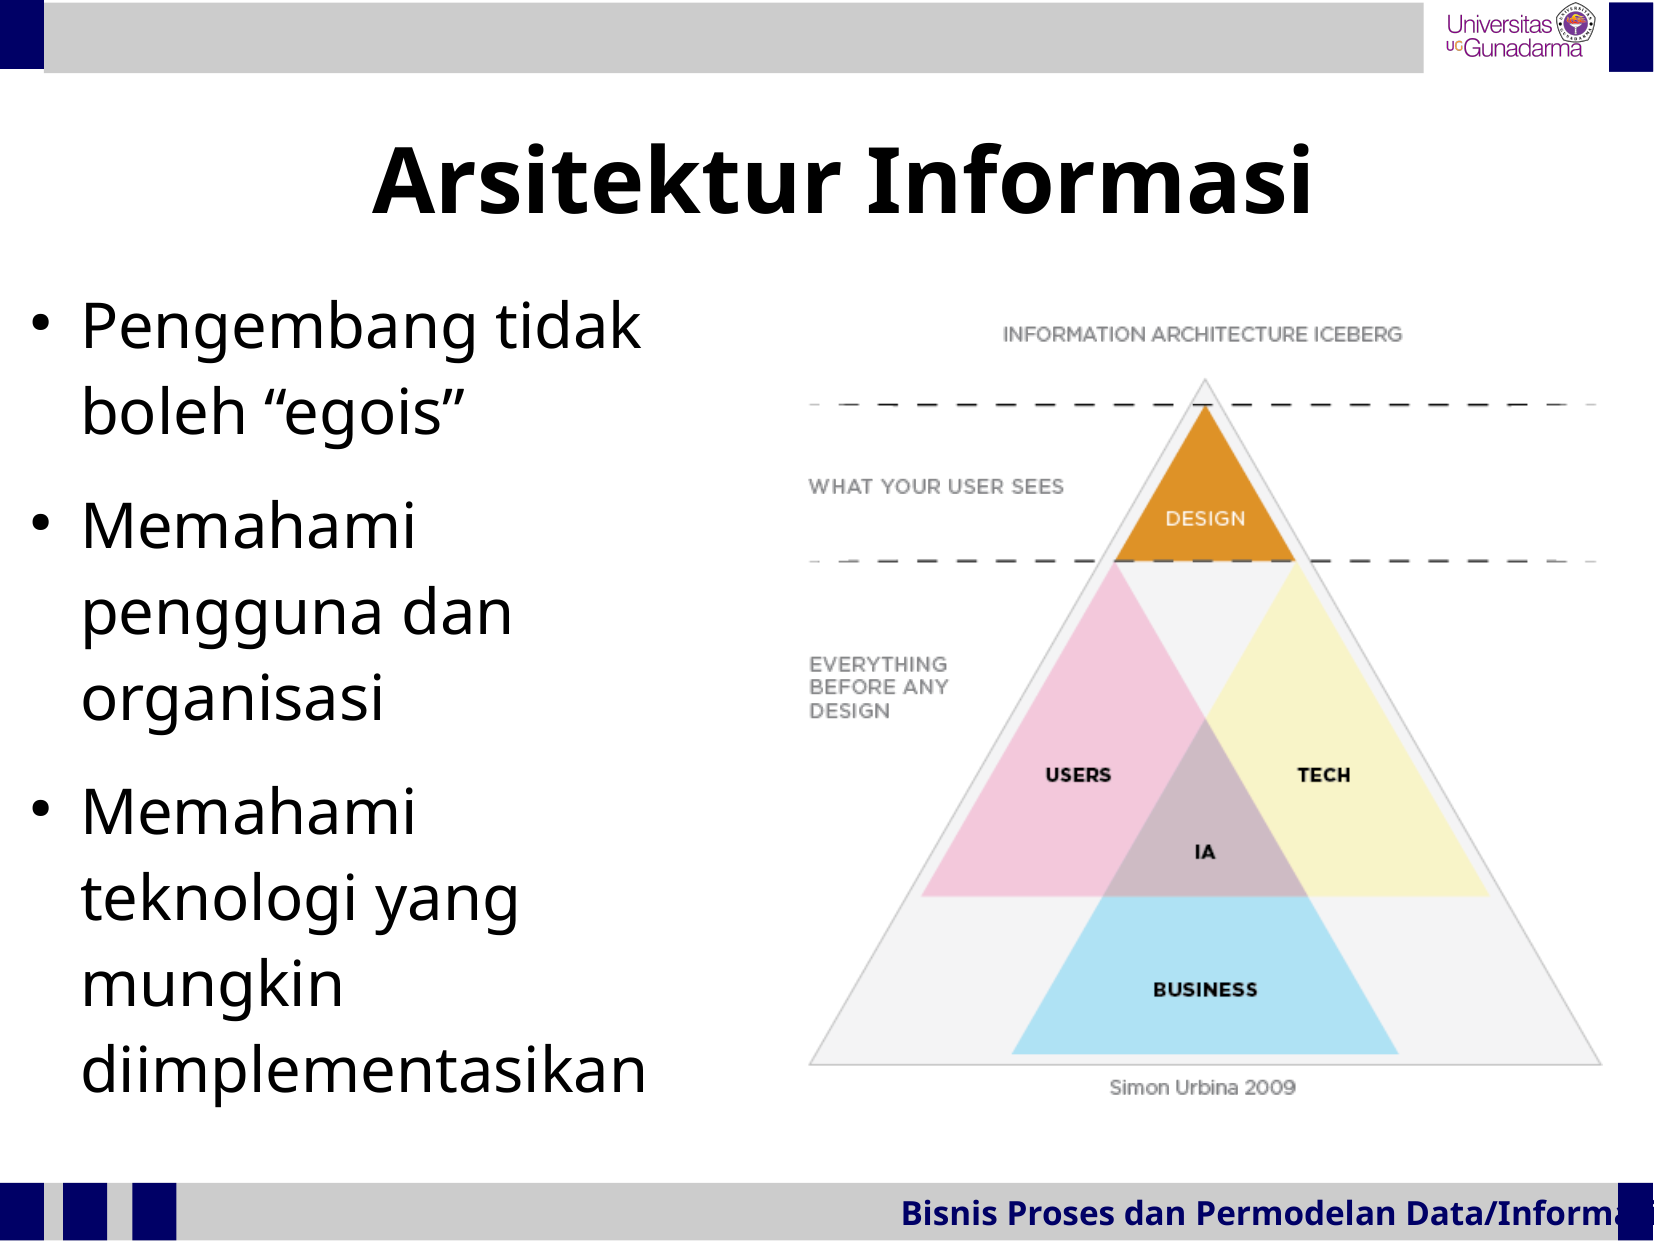

# Arsitektur Informasi
Pengembang tidak boleh “egois”
Memahami pengguna dan organisasi
Memahami teknologi yang mungkin diimplementasikan